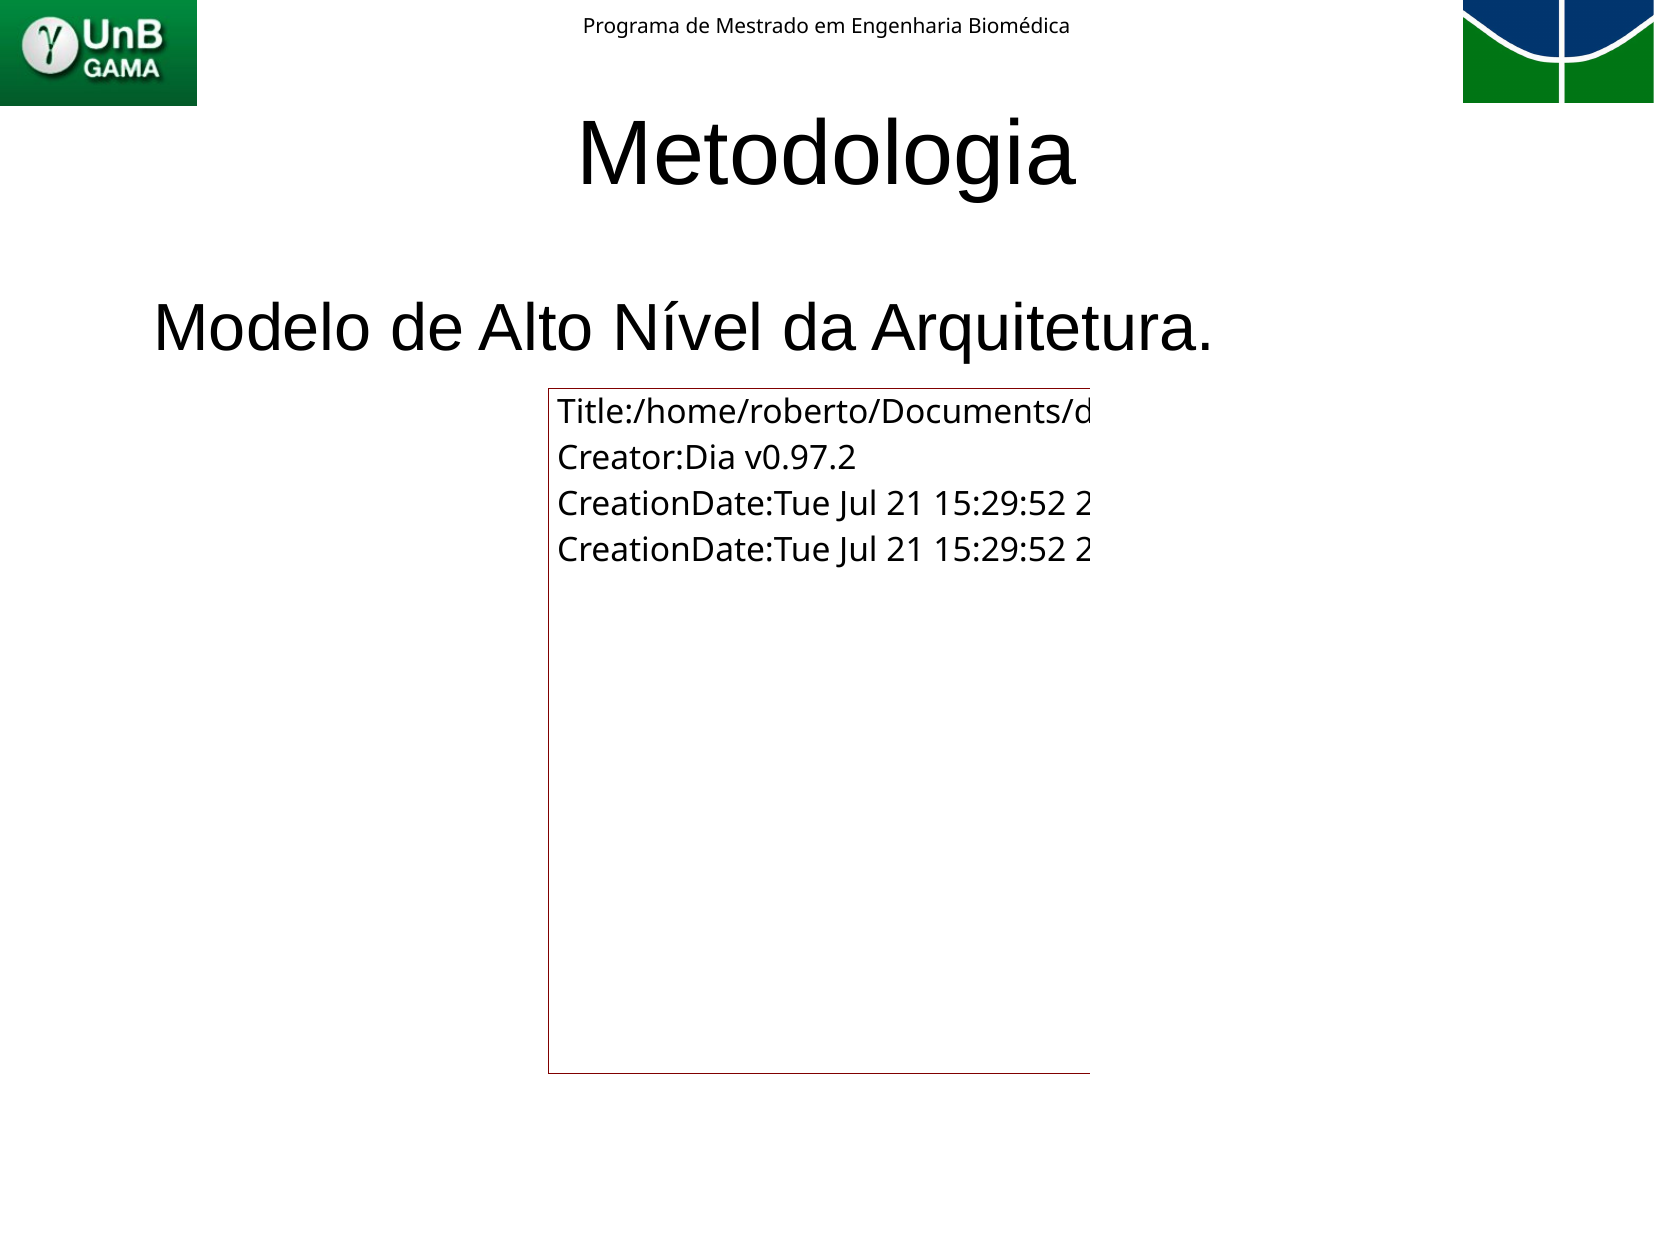

# Metodologia
Modelo de Alto Nível da Arquitetura.